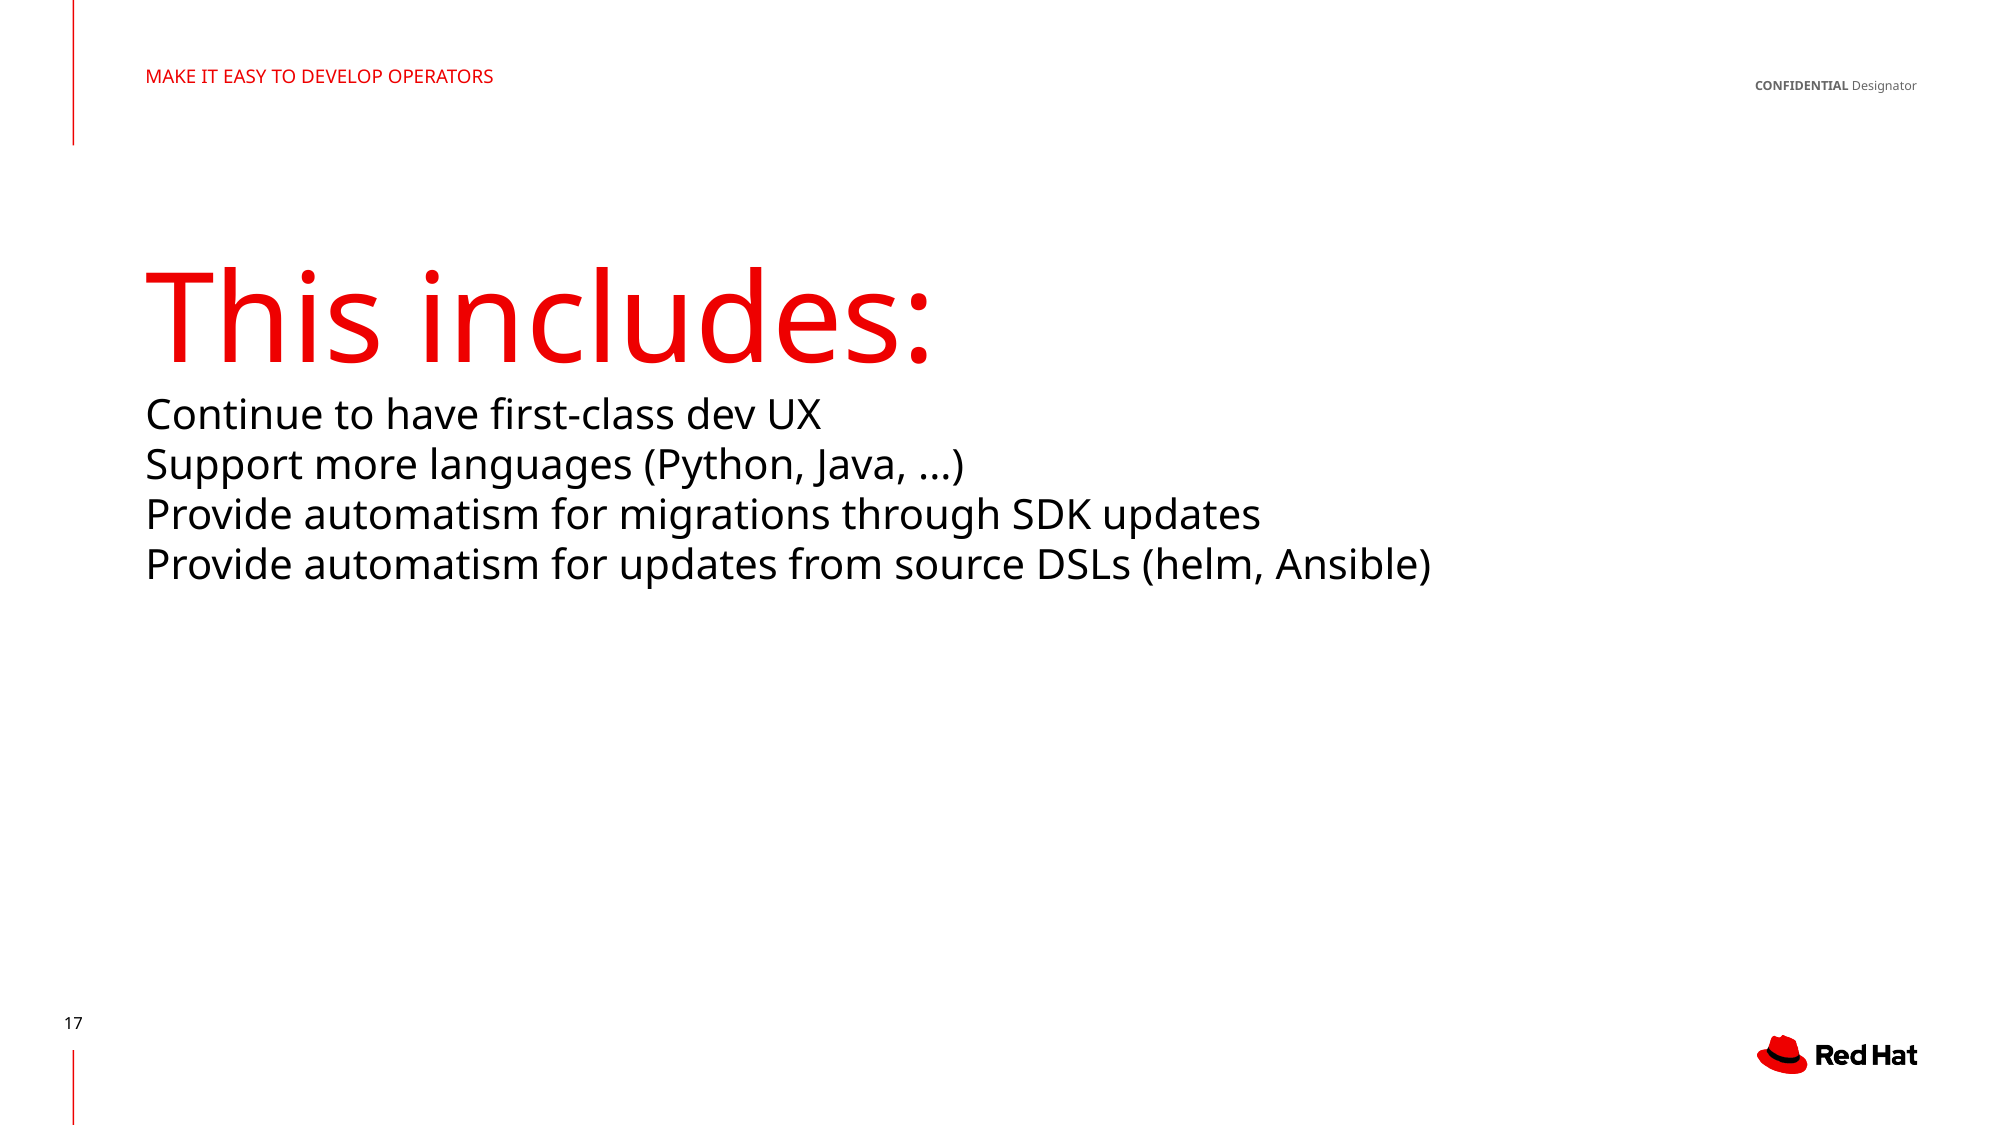

# MAKE IT EASY TO DEVELOP OPERATORS
This includes:
Continue to have first-class dev UX
Support more languages (Python, Java, ...)
Provide automatism for migrations through SDK updates
Provide automatism for updates from source DSLs (helm, Ansible)